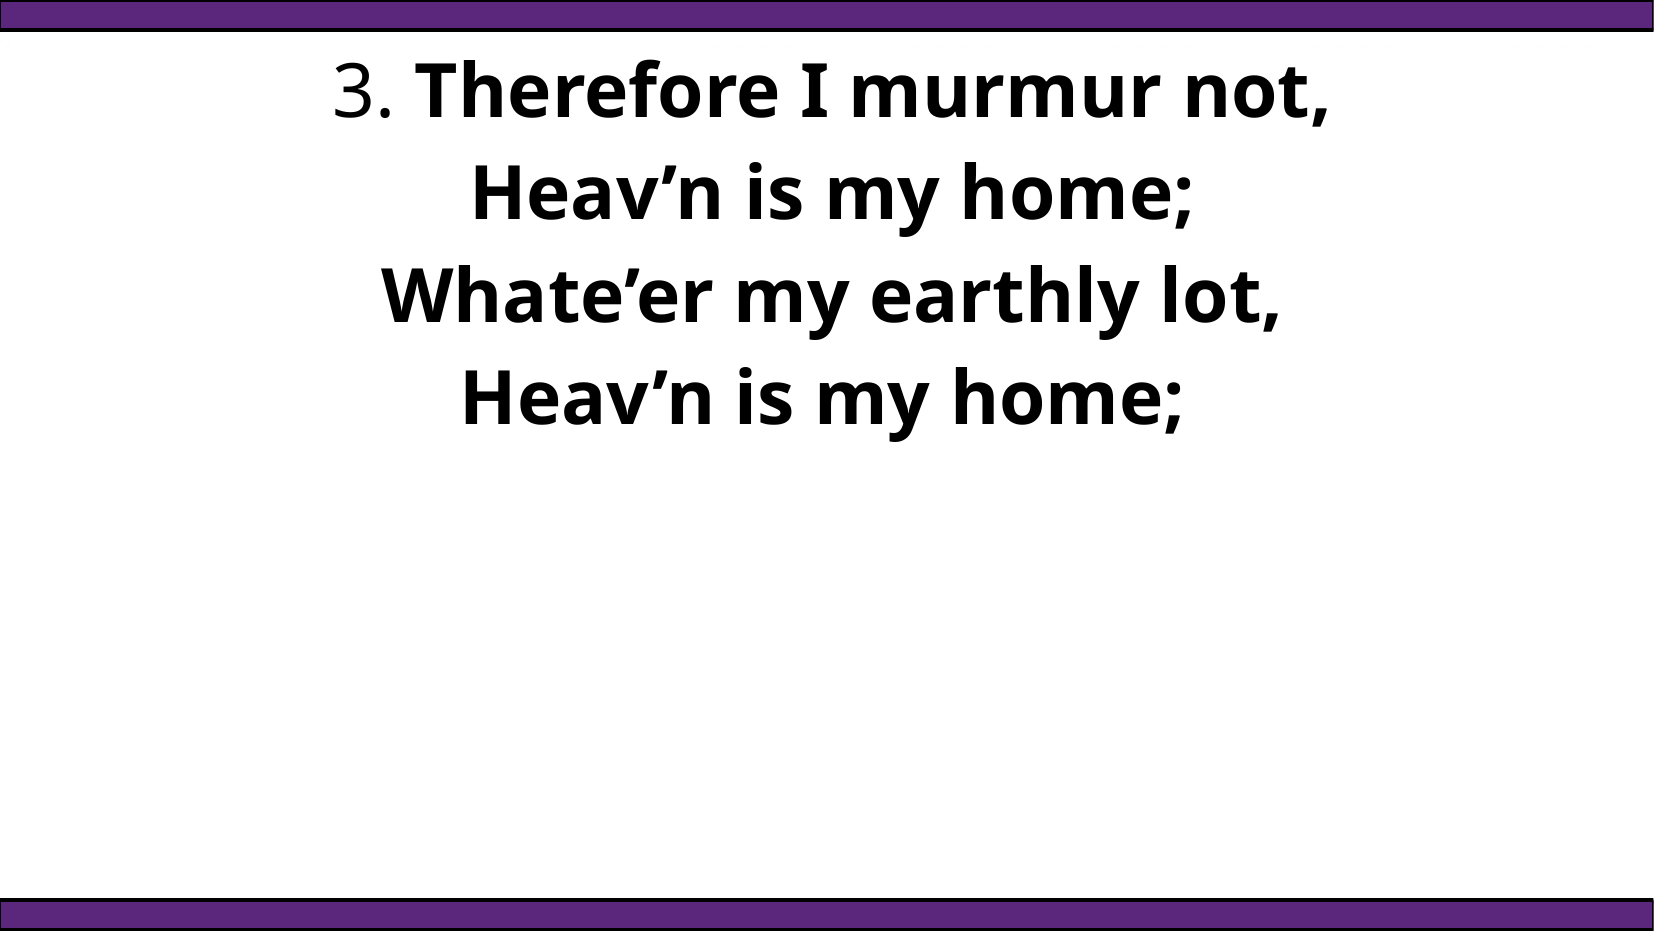

3. Therefore I murmur not,
Heav’n is my home;
Whate’er my earthly lot,
Heav’n is my home;